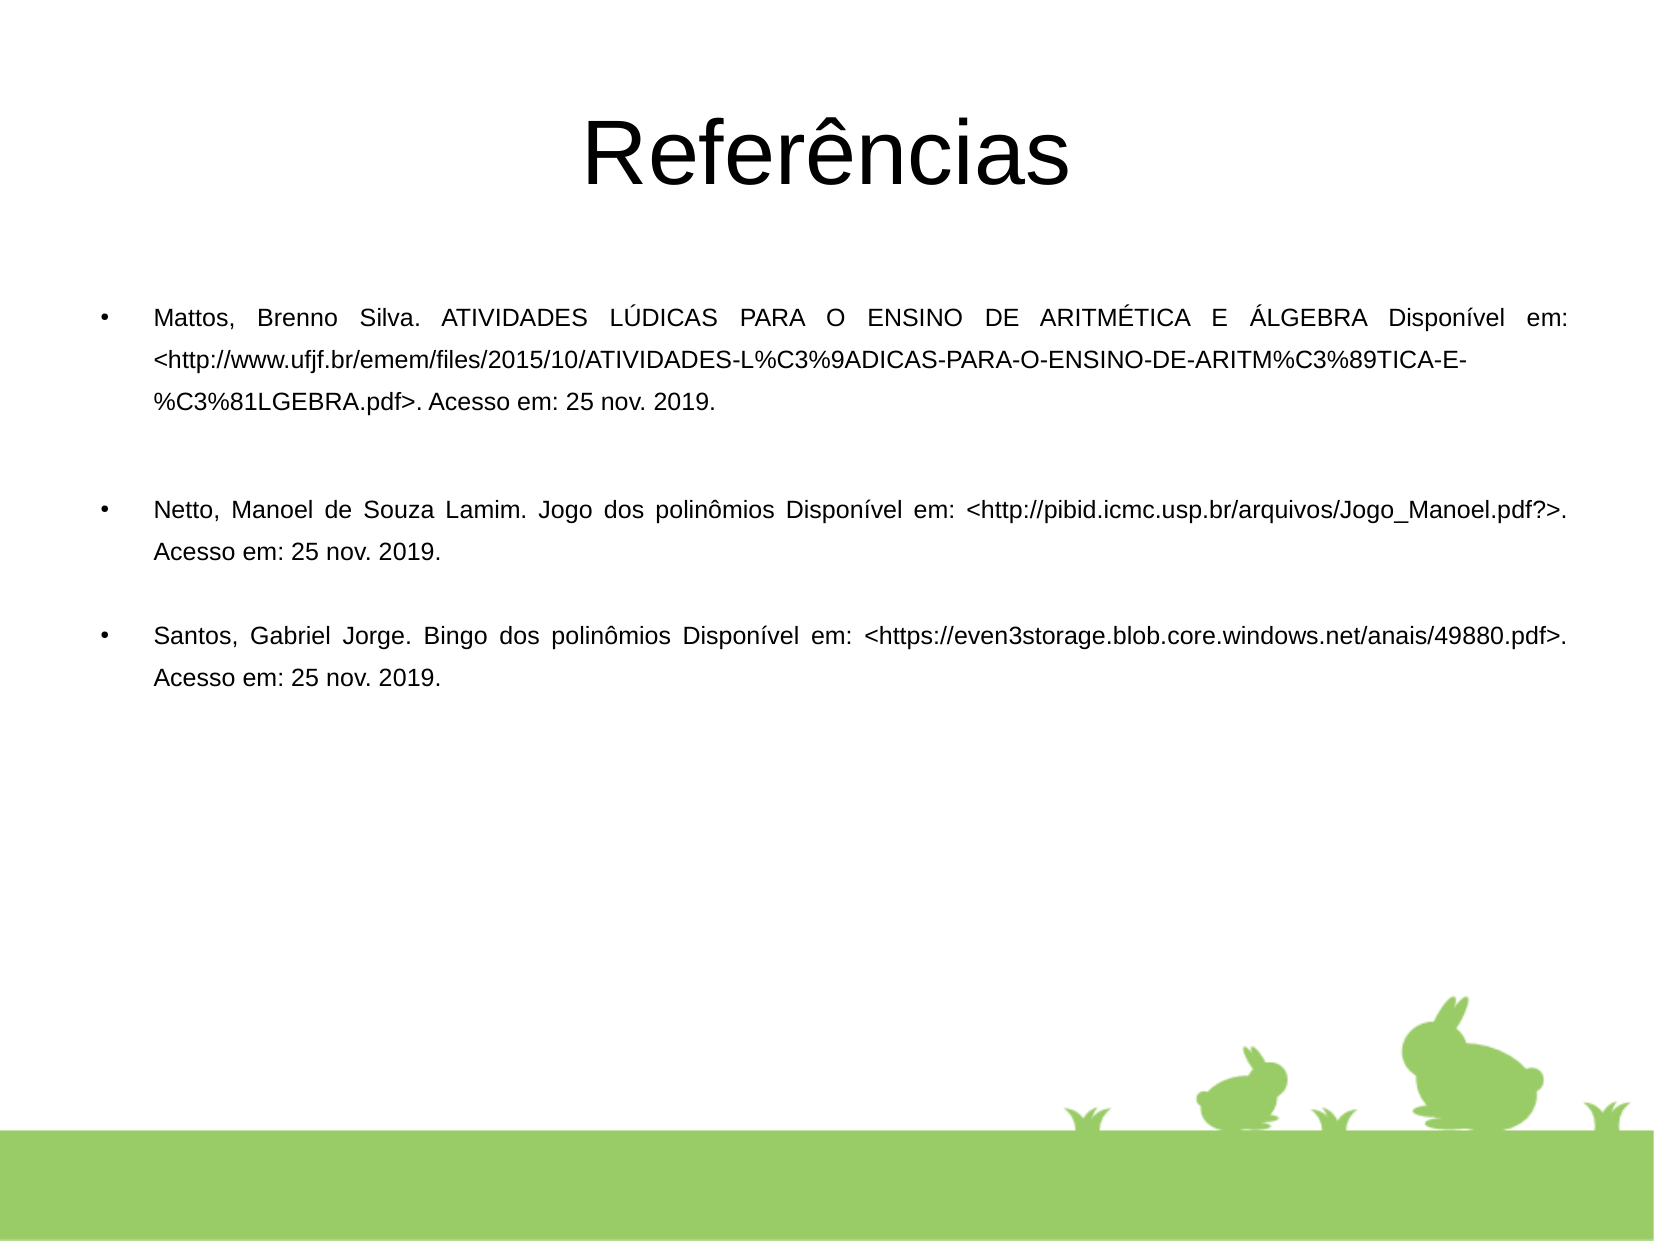

# Referências
Mattos, Brenno Silva. ATIVIDADES LÚDICAS PARA O ENSINO DE ARITMÉTICA E ÁLGEBRA Disponível em: <http://www.ufjf.br/emem/files/2015/10/ATIVIDADES-L%C3%9ADICAS-PARA-O-ENSINO-DE-ARITM%C3%89TICA-E-%C3%81LGEBRA.pdf>. Acesso em: 25 nov. 2019.
Netto, Manoel de Souza Lamim. Jogo dos polinômios Disponível em: <http://pibid.icmc.usp.br/arquivos/Jogo_Manoel.pdf?>. Acesso em: 25 nov. 2019.
Santos, Gabriel Jorge. Bingo dos polinômios Disponível em: <https://even3storage.blob.core.windows.net/anais/49880.pdf>. Acesso em: 25 nov. 2019.